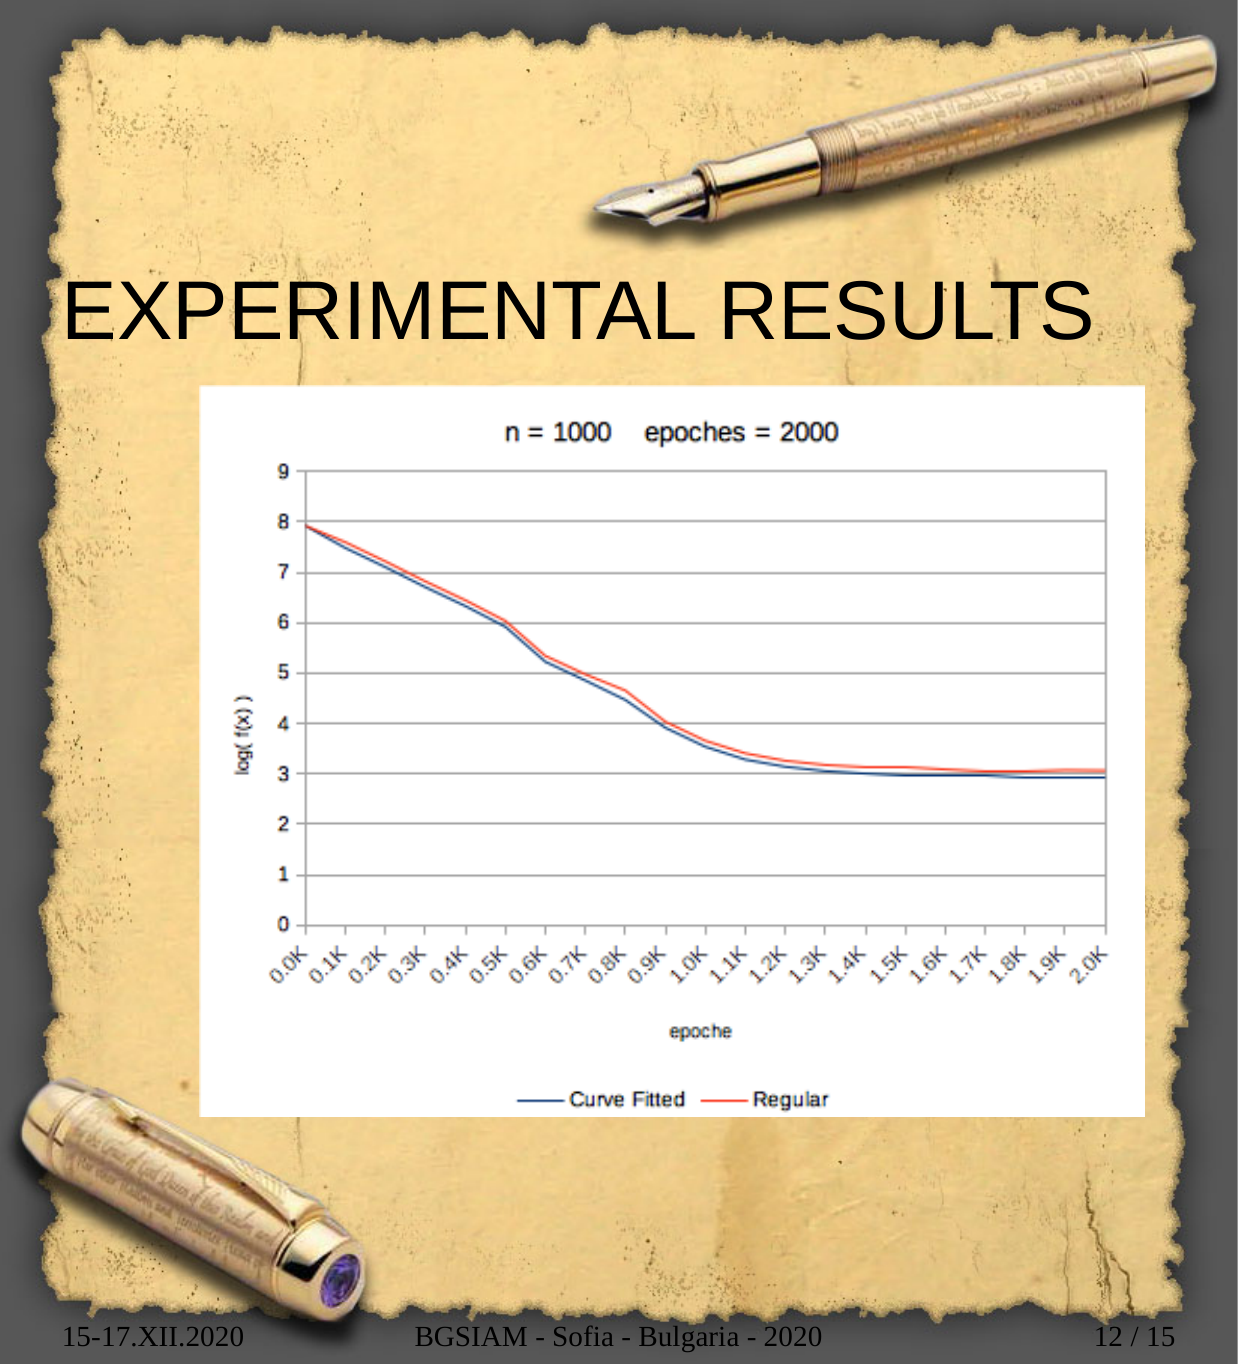

# Experimental Results
15-17.XII.2020
BGSIAM - Sofia - Bulgaria - 2020
12